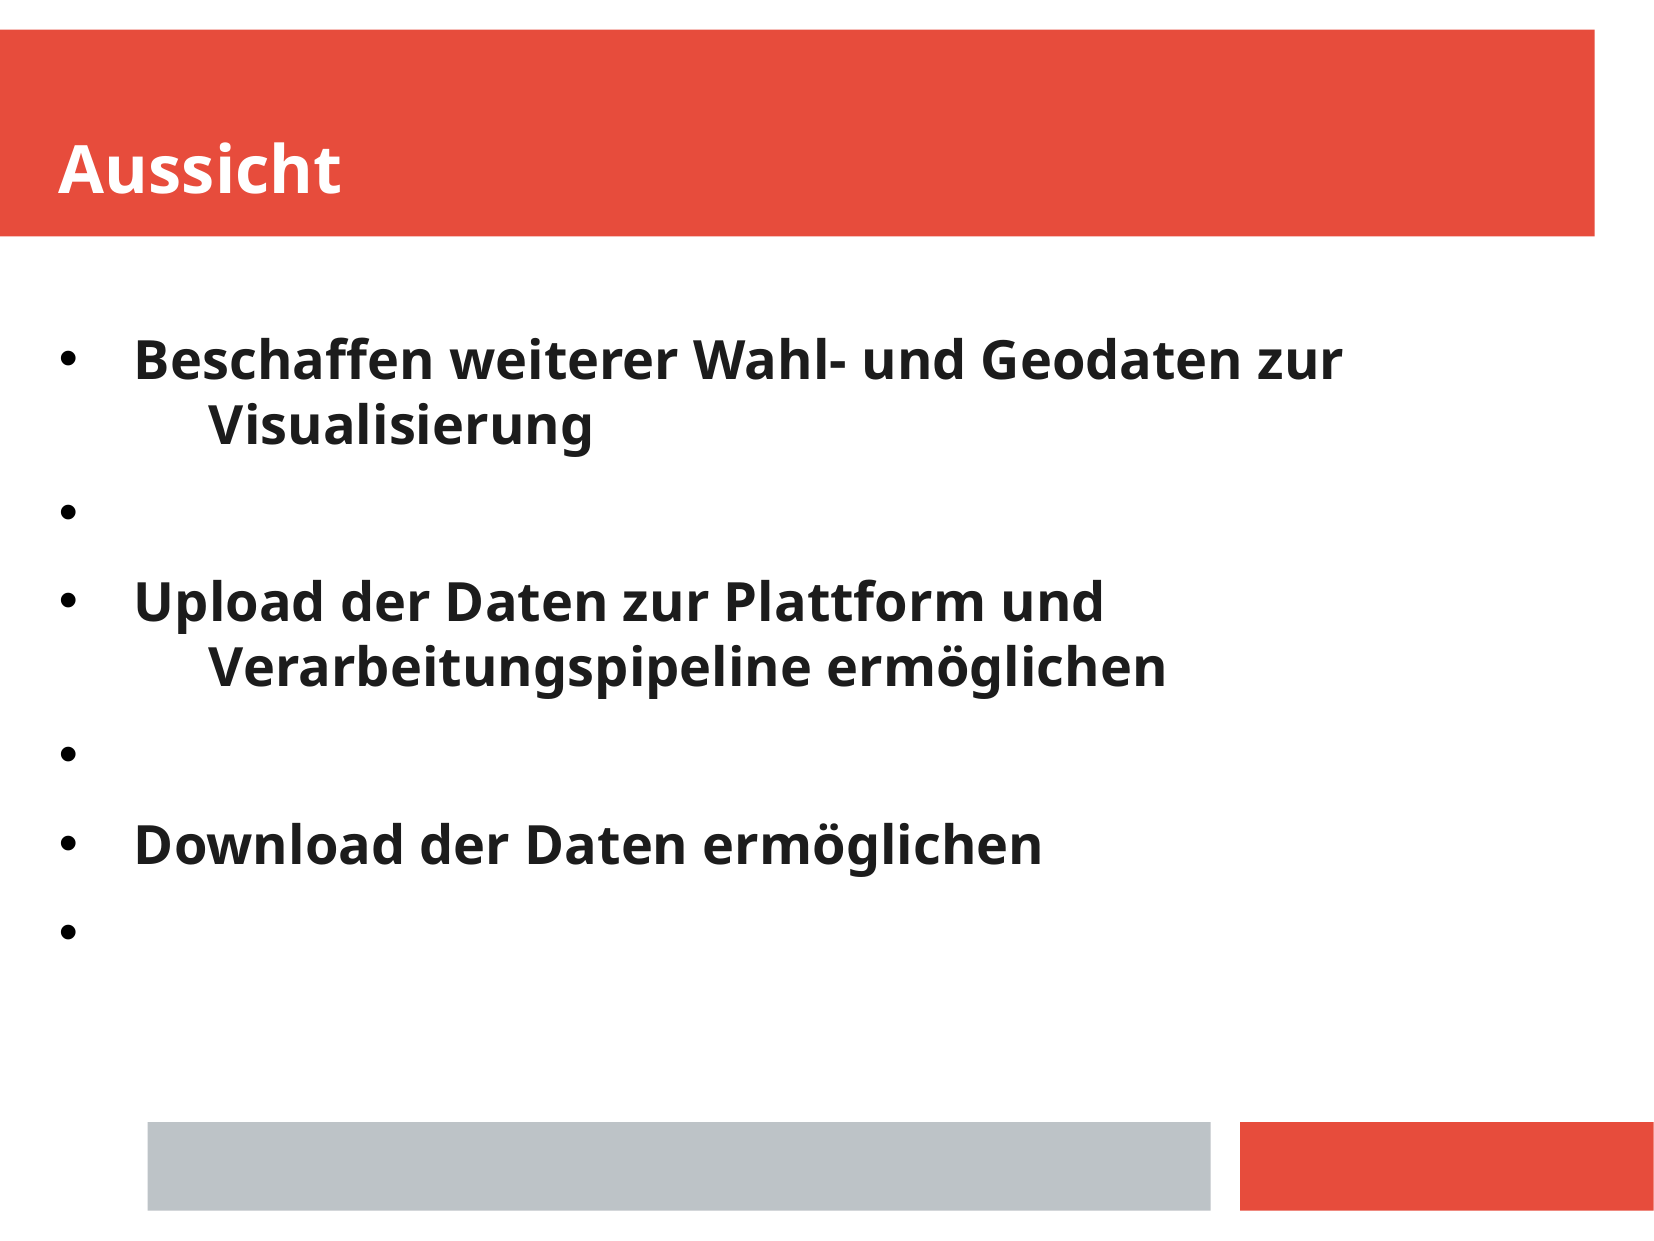

# Aussicht
Beschaffen weiterer Wahl- und Geodaten zur Visualisierung
Upload der Daten zur Plattform und Verarbeitungspipeline ermöglichen
Download der Daten ermöglichen